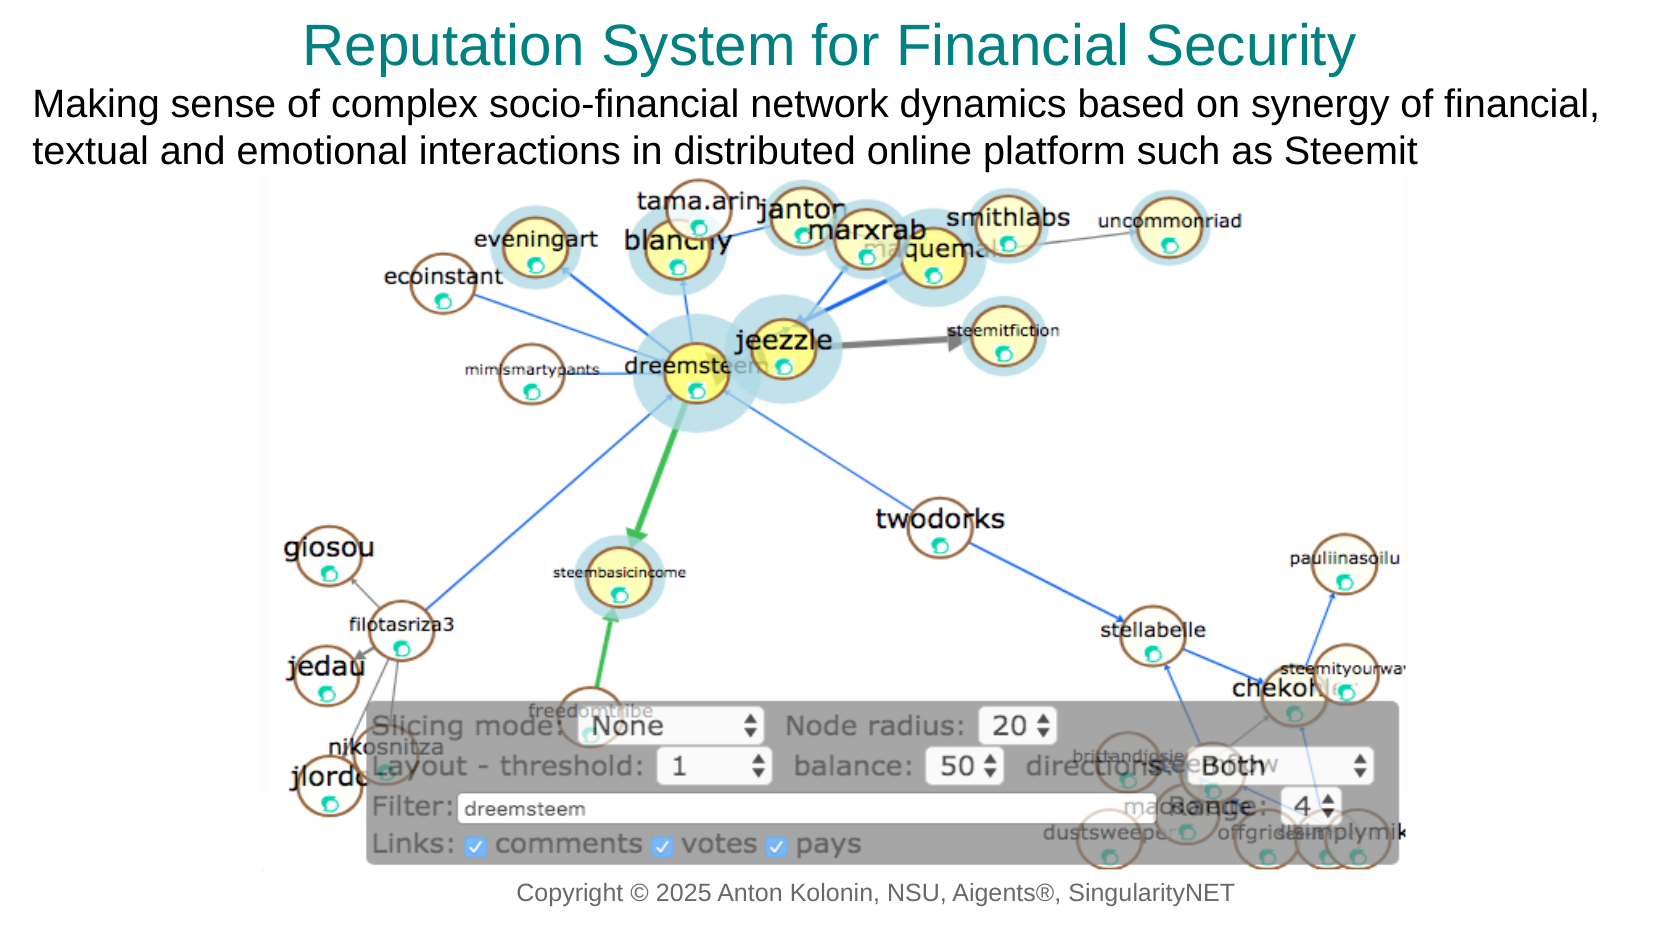

Reputation System for Financial Security
Making sense of complex socio-financial network dynamics based on synergy of financial, textual and emotional interactions in distributed online platform such as Steemit
Copyright © 2025 Anton Kolonin, NSU, Aigents®, SingularityNET
Social type:
follower
Social type:
peer
Social type:
connector
Social type:
opinion leader